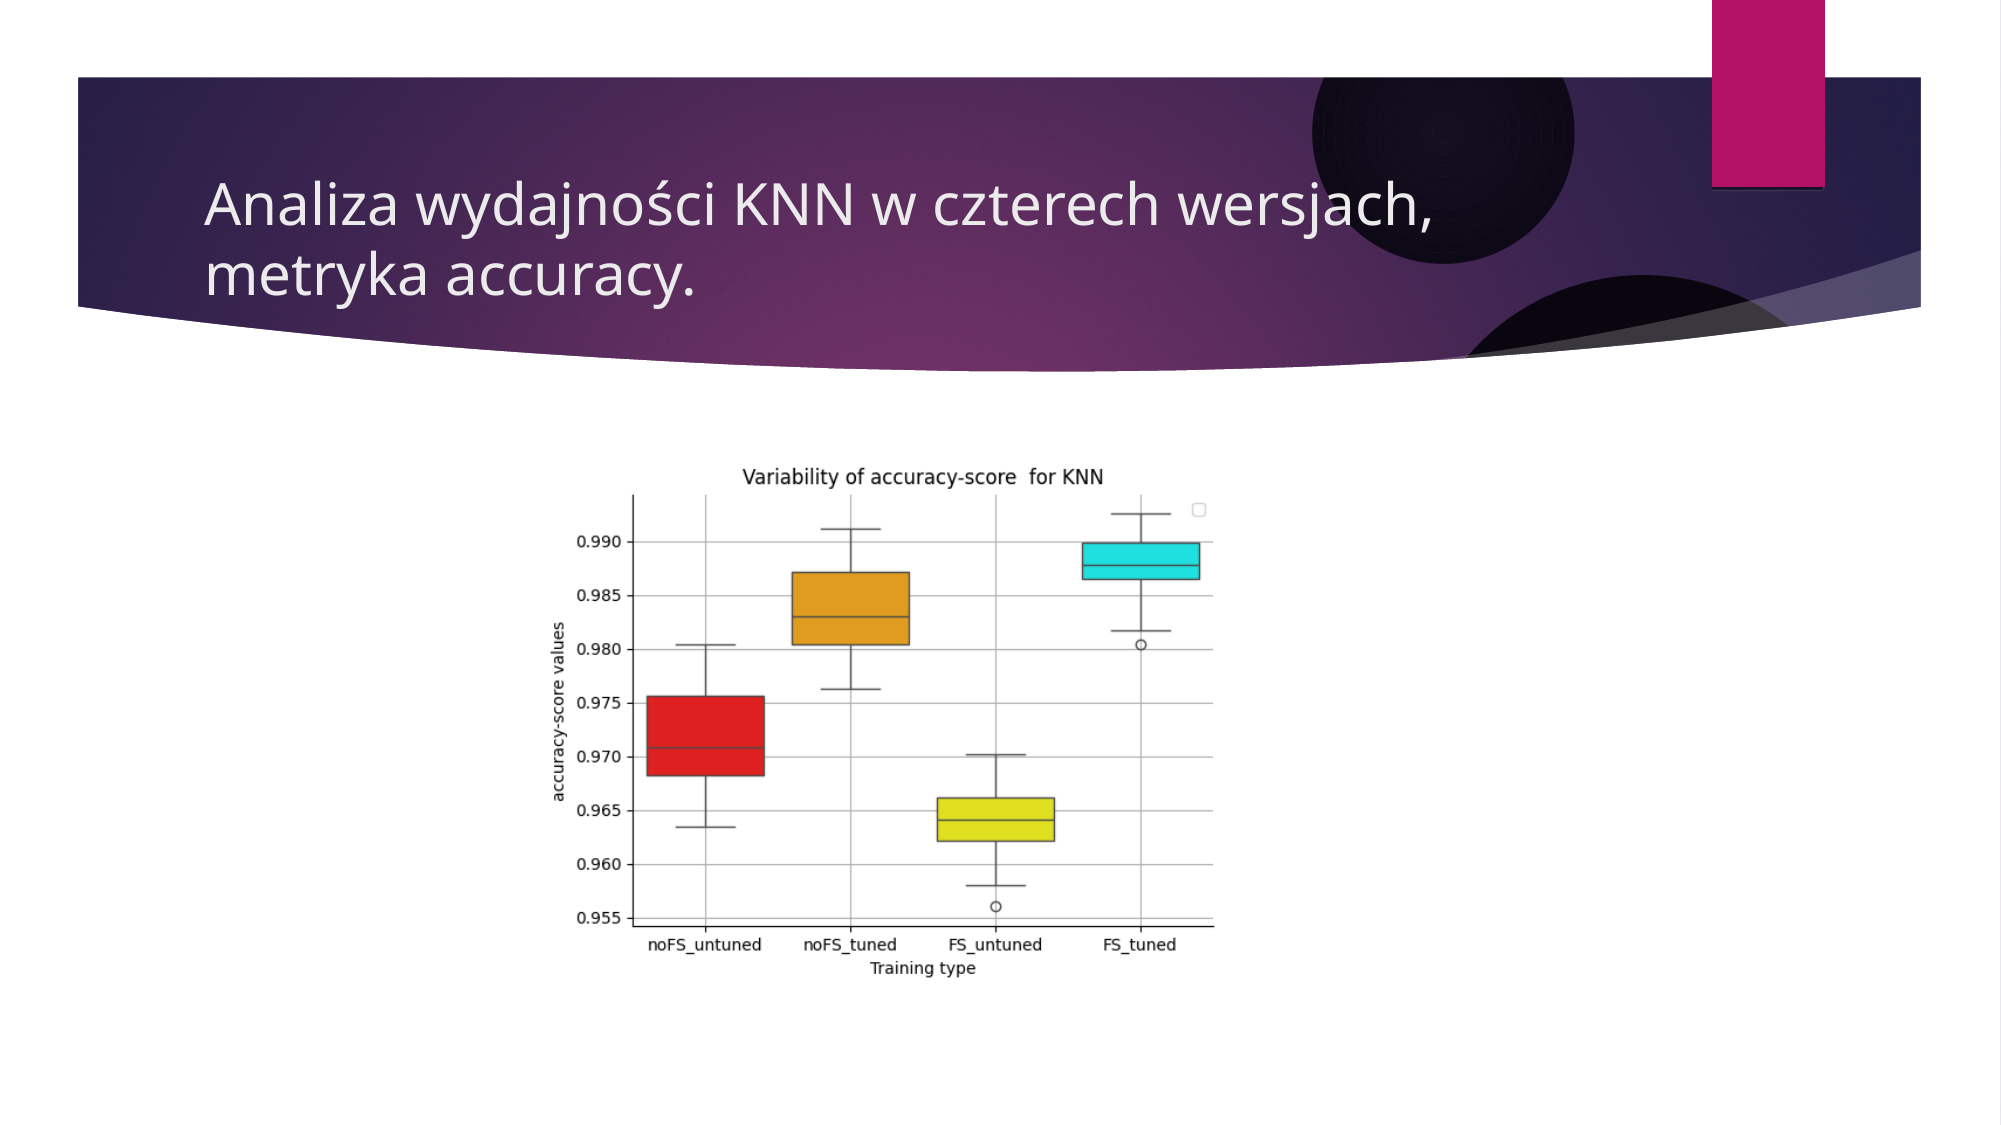

# Analiza wydajności KNN w czterech wersjach, metryka accuracy.